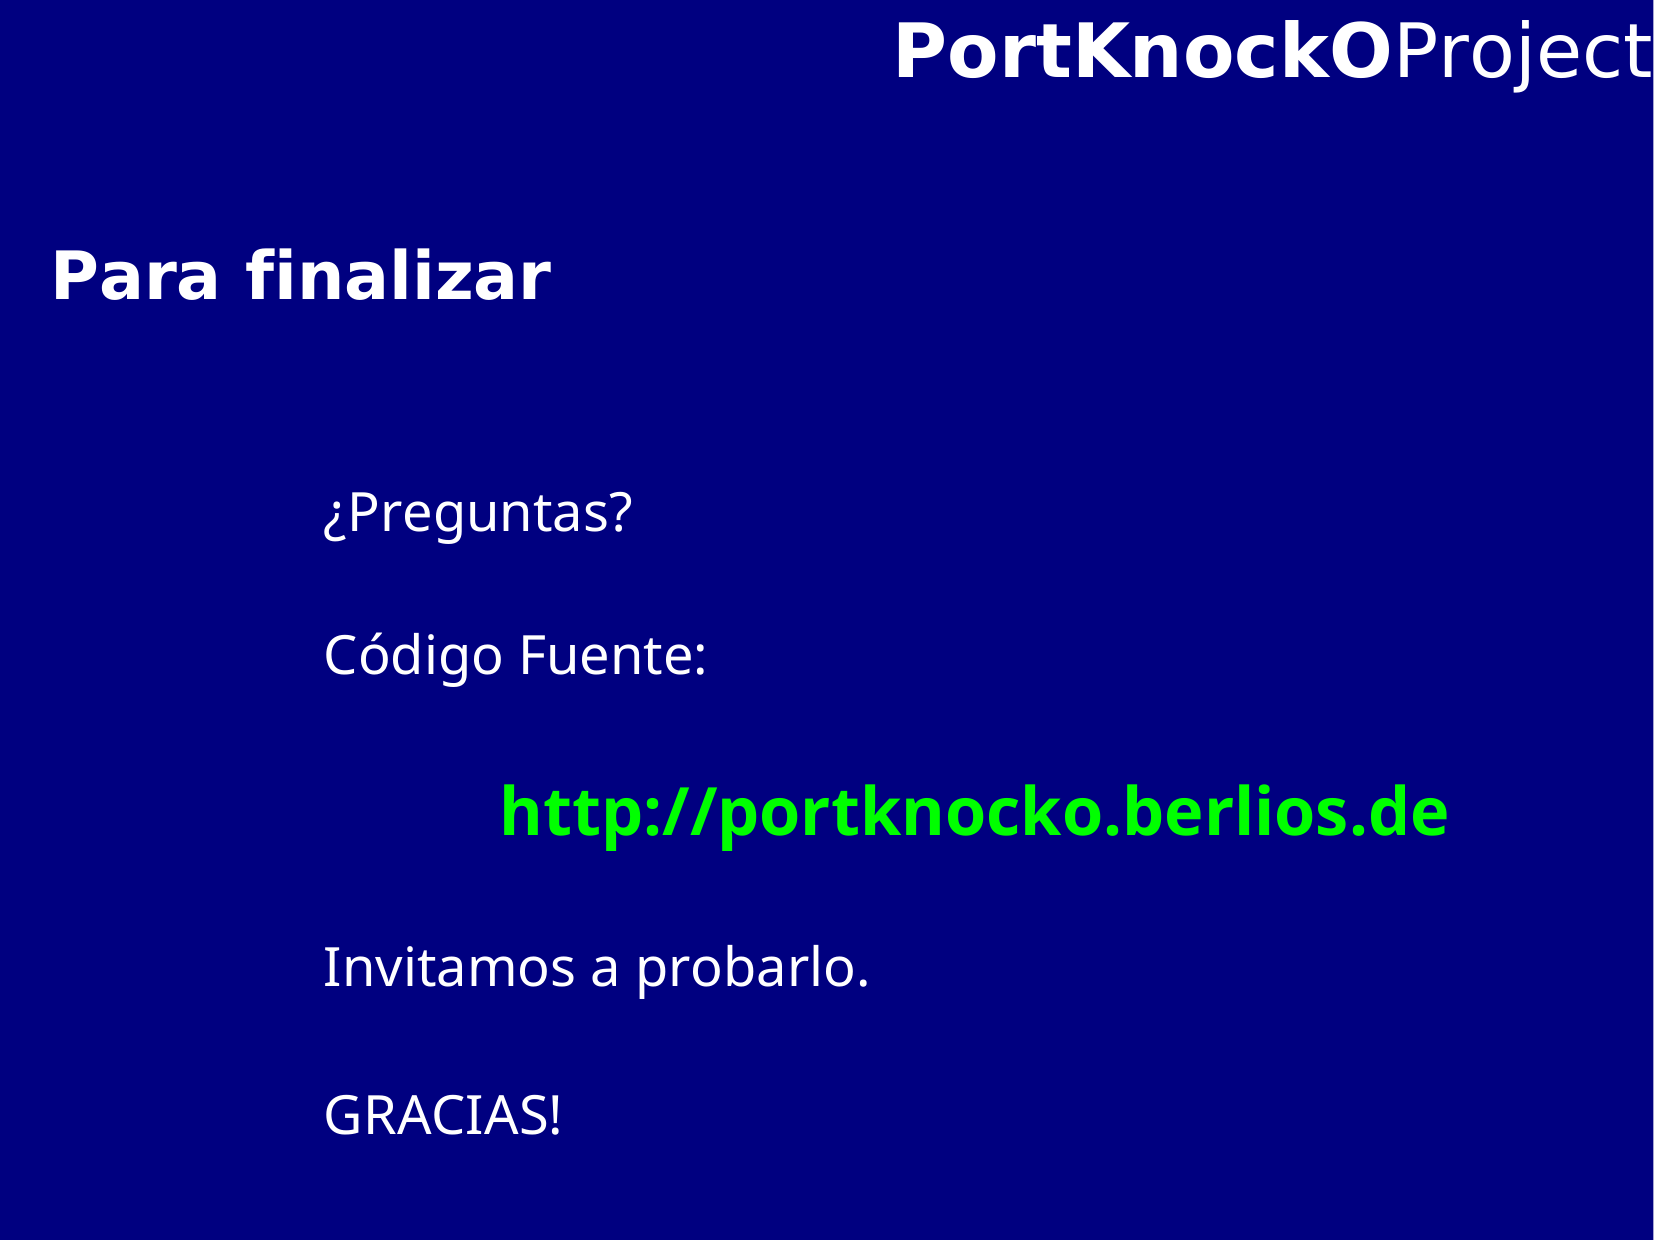

PortKnockOProject
Para finalizar
 ¿Preguntas?
 Código Fuente:
 http://portknocko.berlios.de
 Invitamos a probarlo.
 GRACIAS!